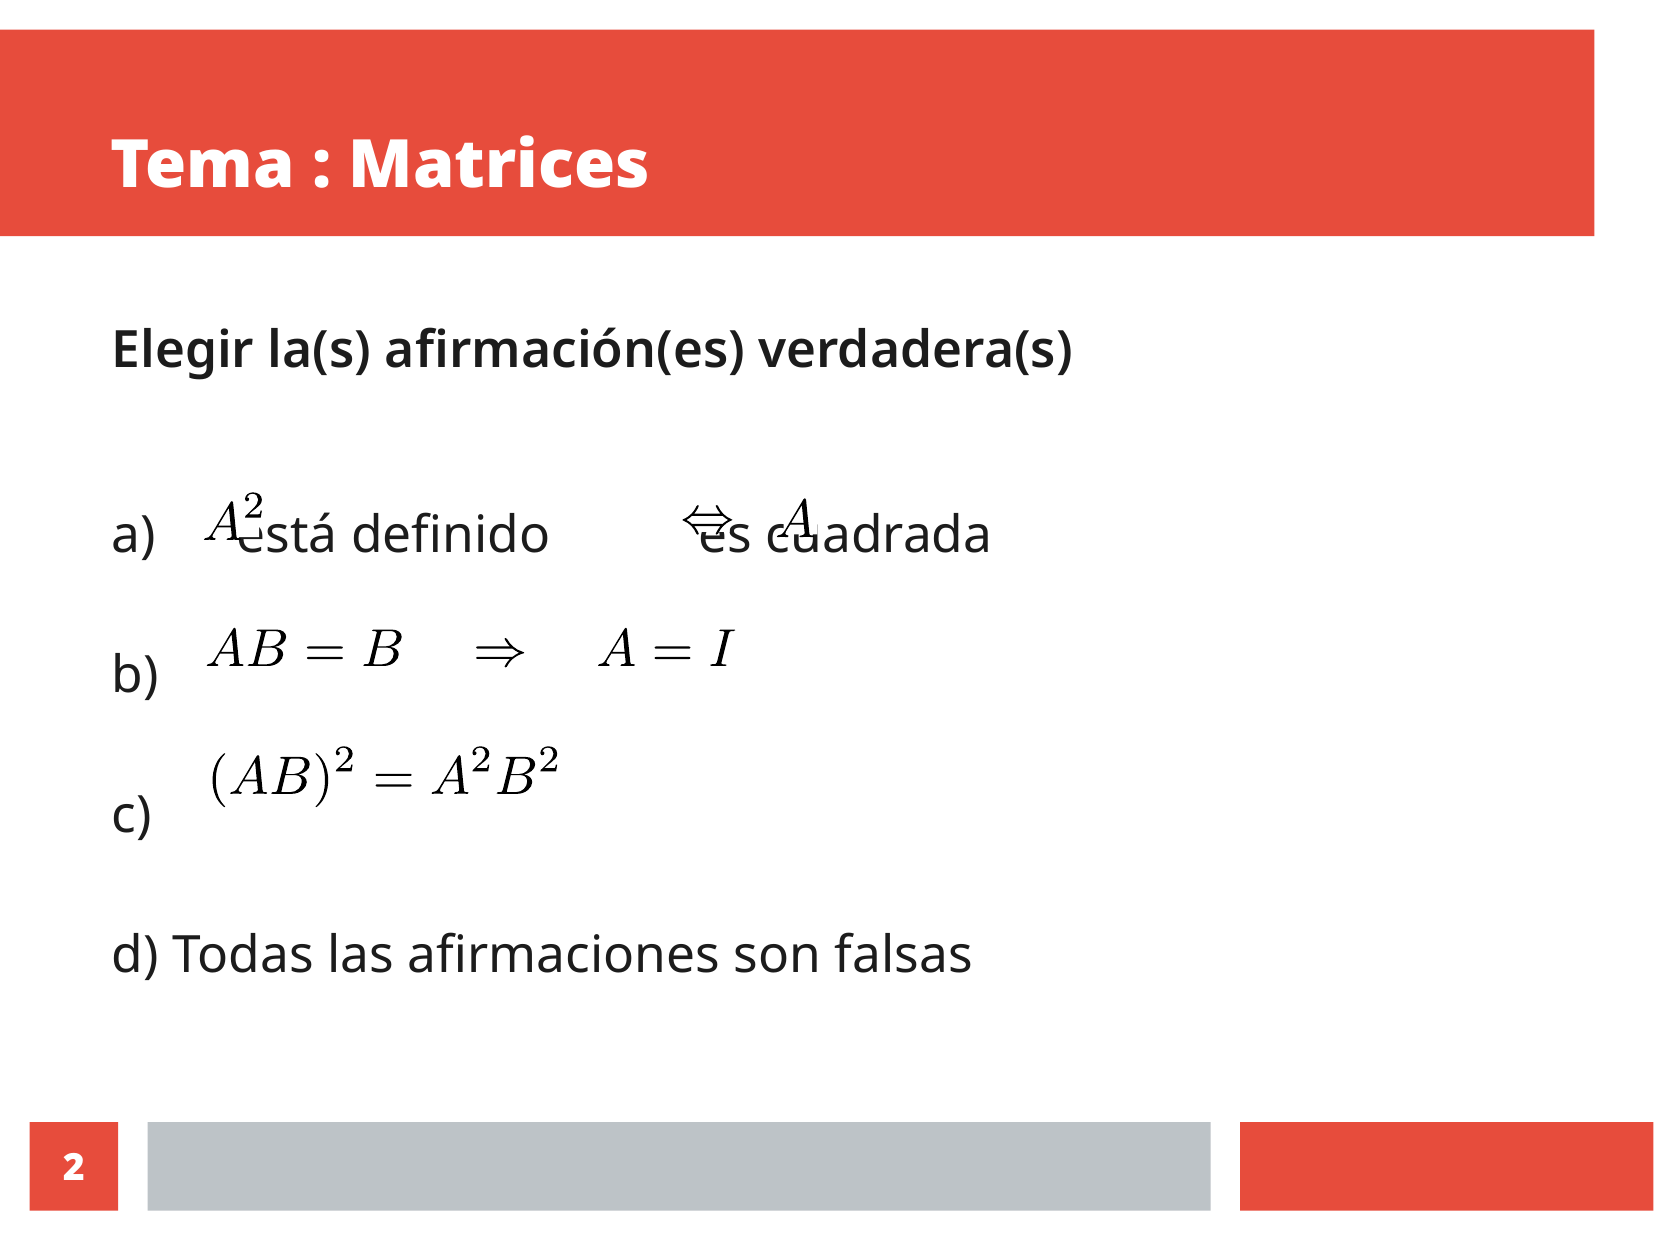

# Tema : Matrices
 Elegir la(s) afirmación(es) verdadera(s)
 a) está definido es cuadrada
 b)
 c)
 d) Todas las afirmaciones son falsas
2